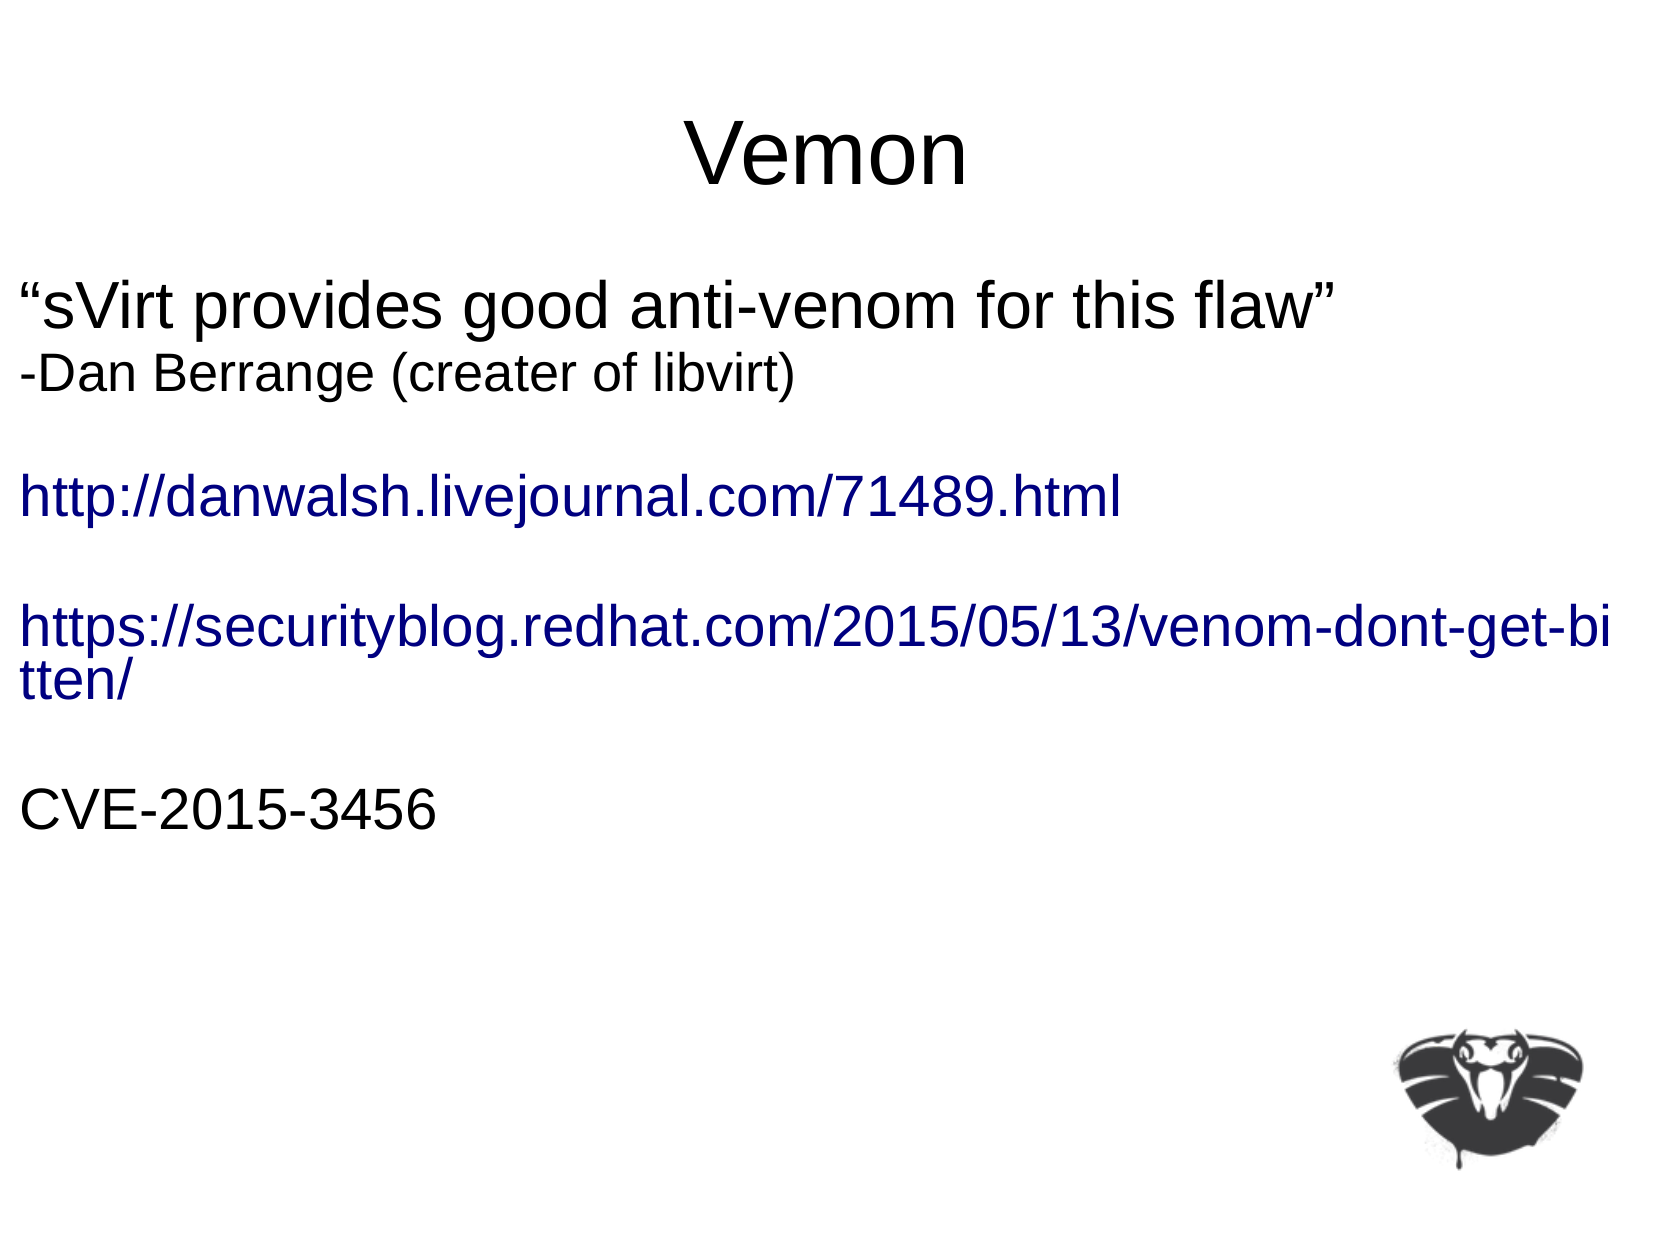

# Vemon
“sVirt provides good anti-venom for this flaw”
-Dan Berrange (creater of libvirt)
http://danwalsh.livejournal.com/71489.html
https://securityblog.redhat.com/2015/05/13/venom-dont-get-bitten/
CVE-2015-3456